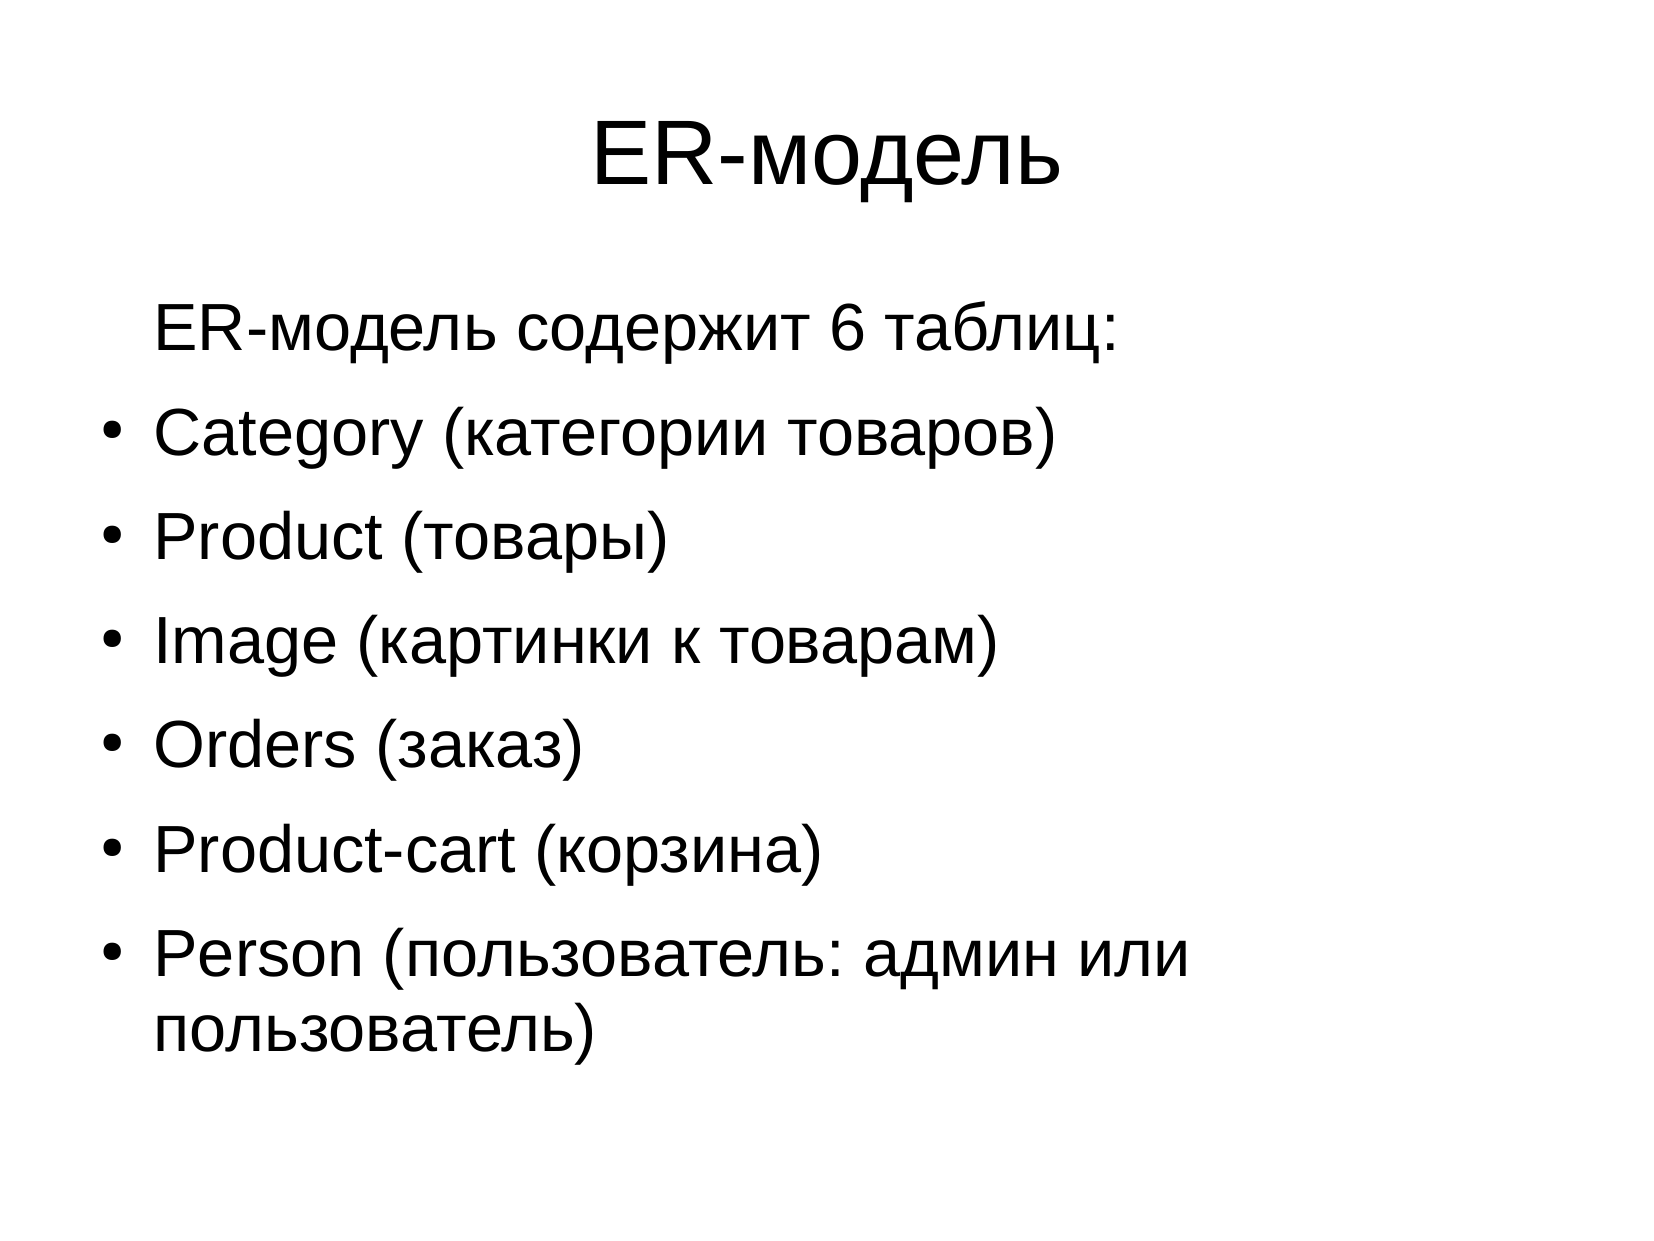

# ER-модель
ЕR-модель содержит 6 таблиц:
Category (категории товаров)
Product (товары)
Image (картинки к товарам)
Orders (заказ)
Product-cart (корзина)
Person (пользователь: админ или пользователь)